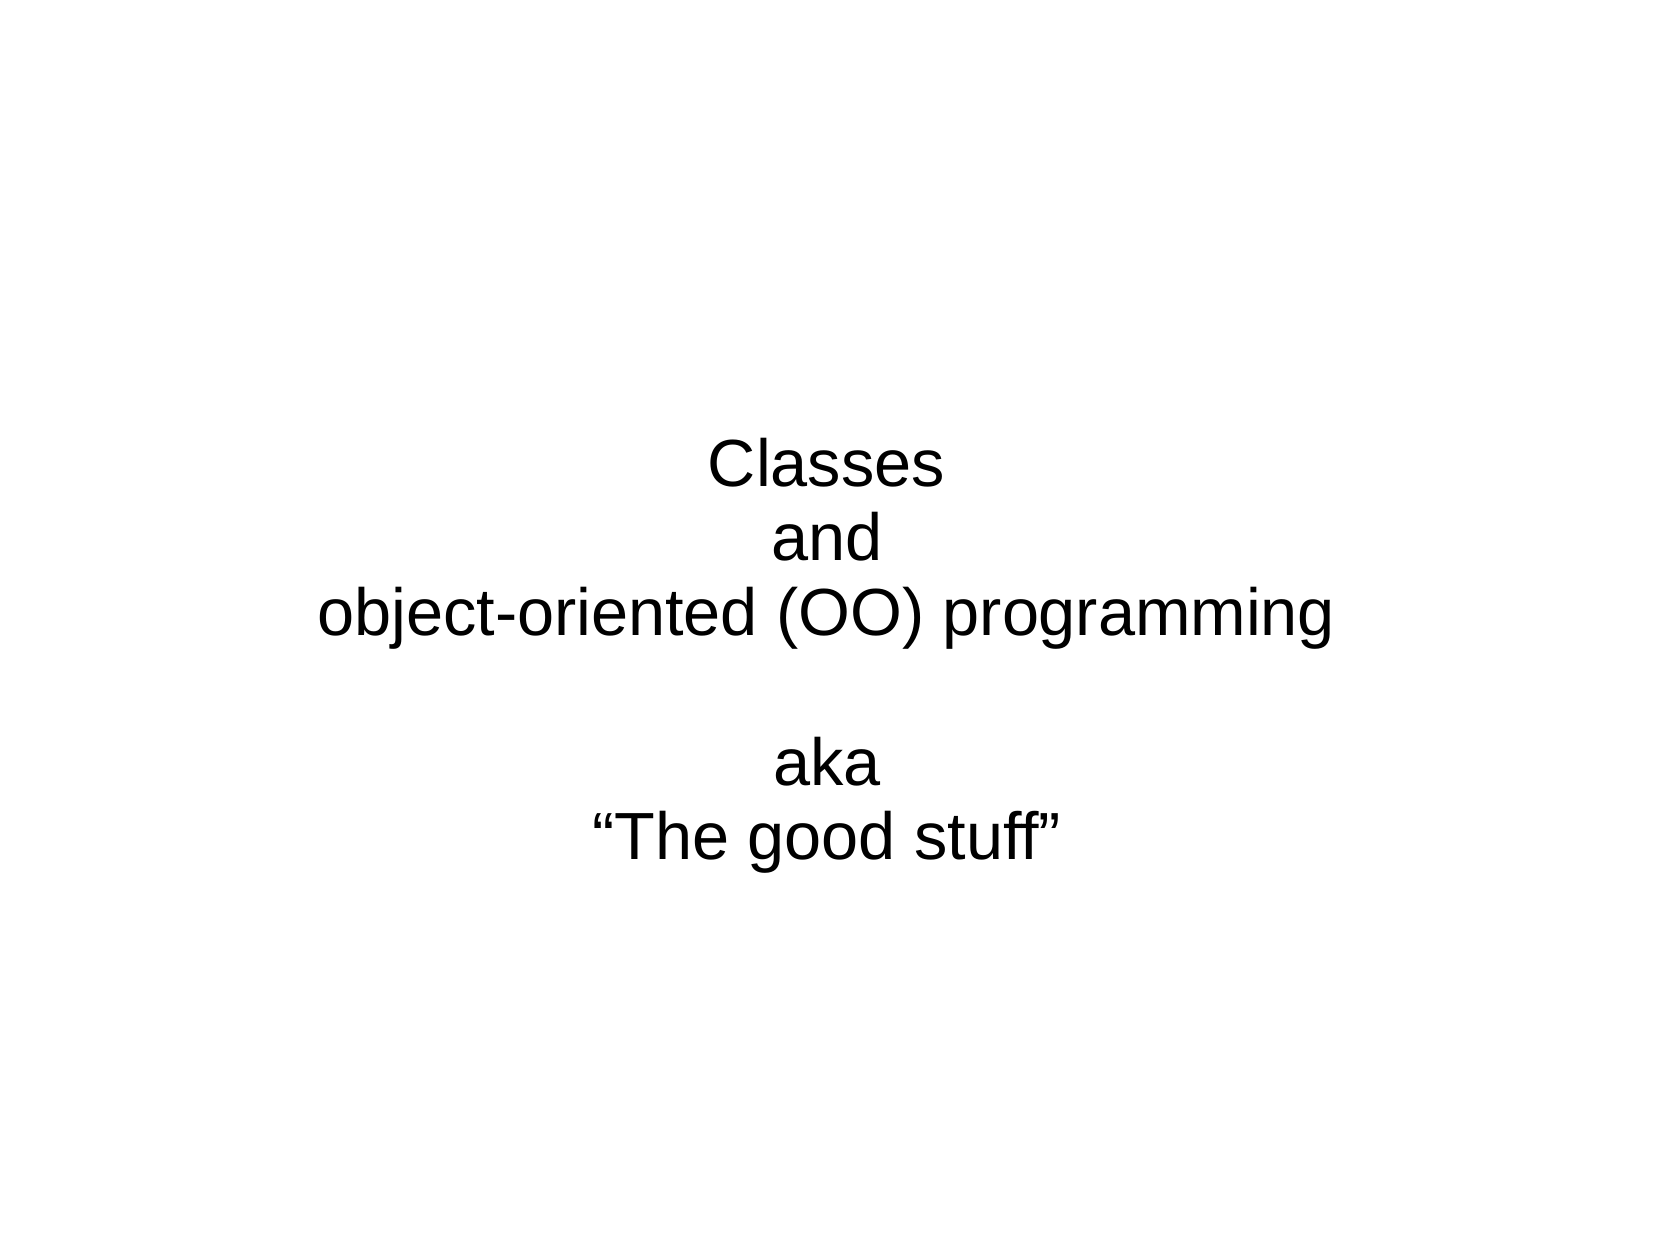

# Classes
and
object-oriented (OO) programming
aka
“The good stuff”